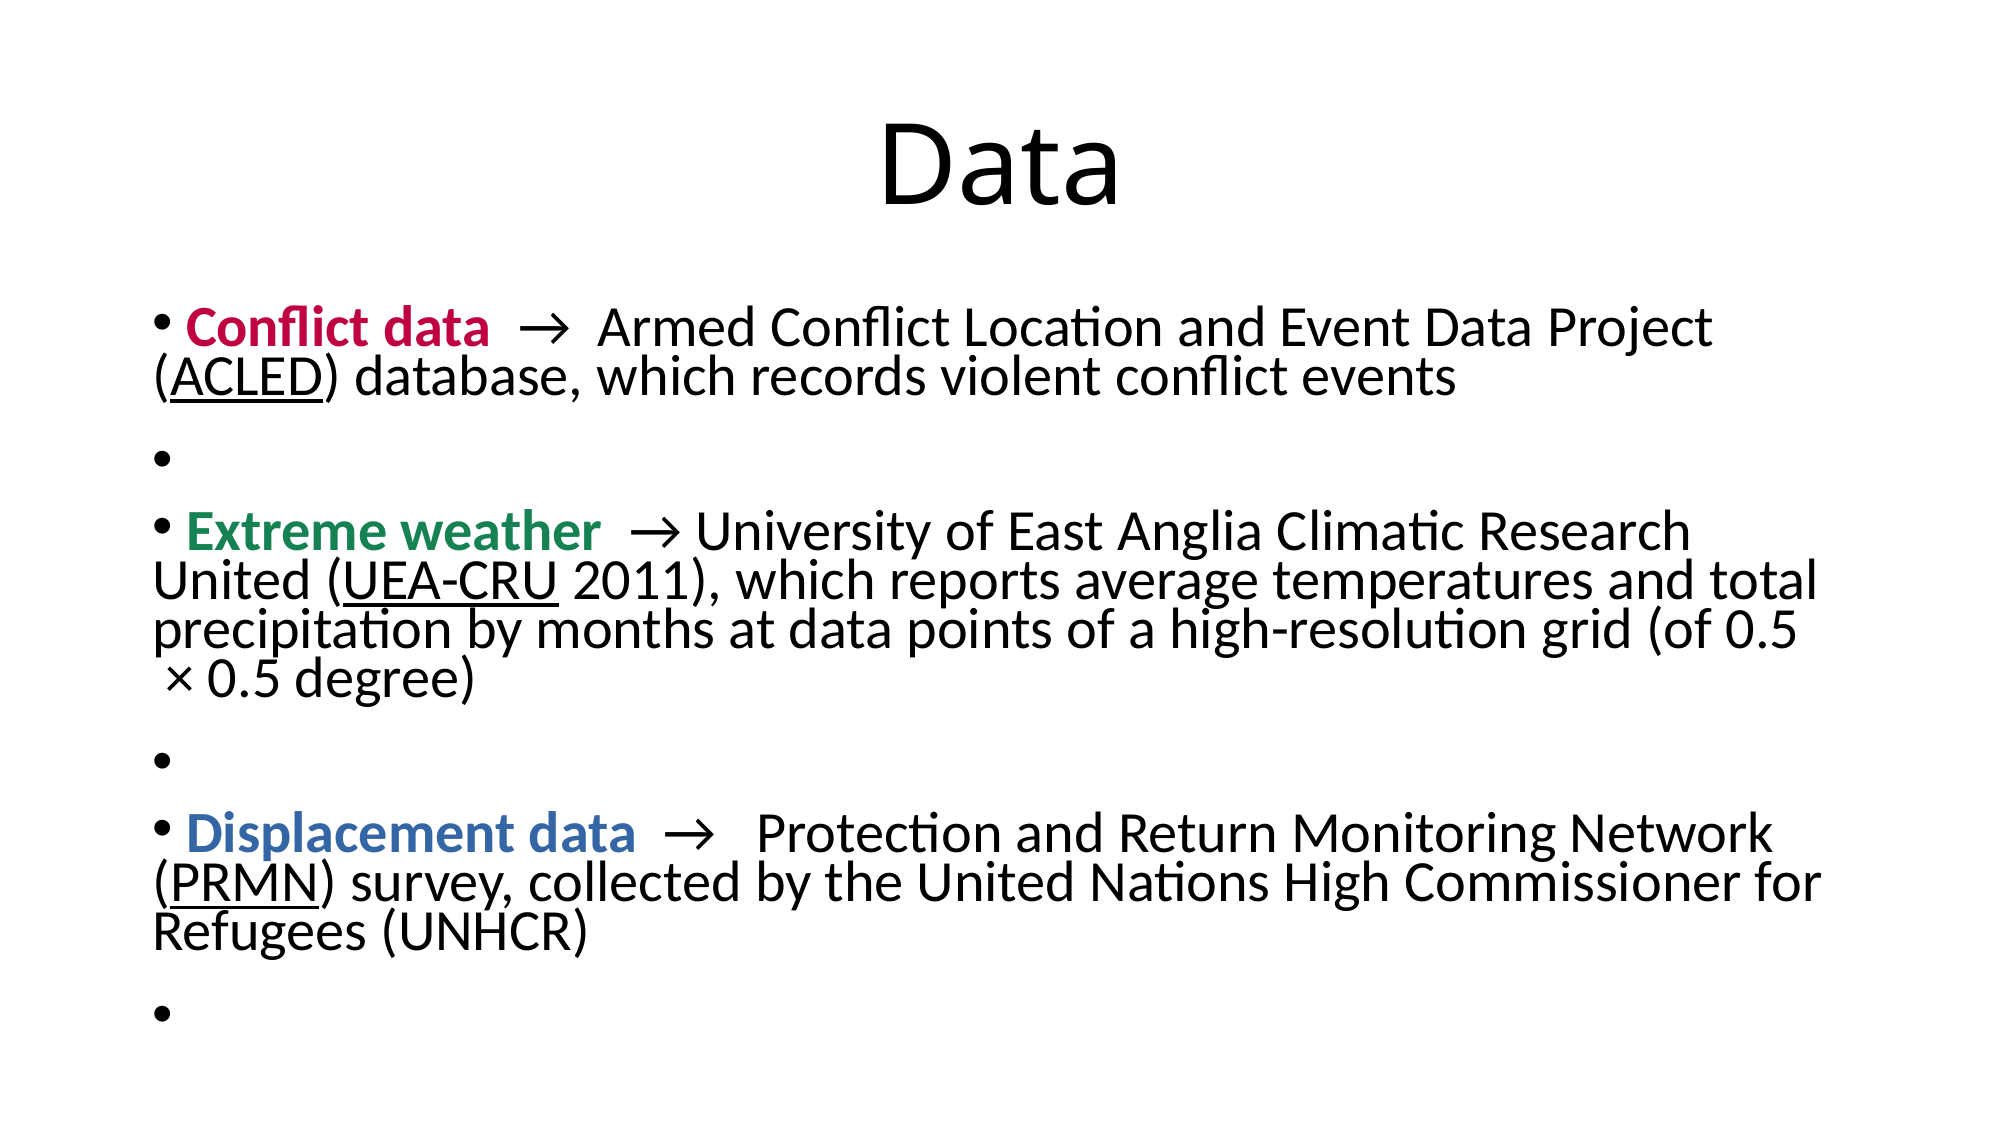

# Data
 Conflict data → Armed Conflict Location and Event Data Project (ACLED) database, which records violent conflict events
 Extreme weather → University of East Anglia Climatic Research United (UEA-CRU 2011), which reports average temperatures and total precipitation by months at data points of a high-resolution grid (of 0.5  × 0.5 degree)
 Displacement data → Protection and Return Monitoring Network (PRMN) survey, collected by the United Nations High Commissioner for Refugees (UNHCR)